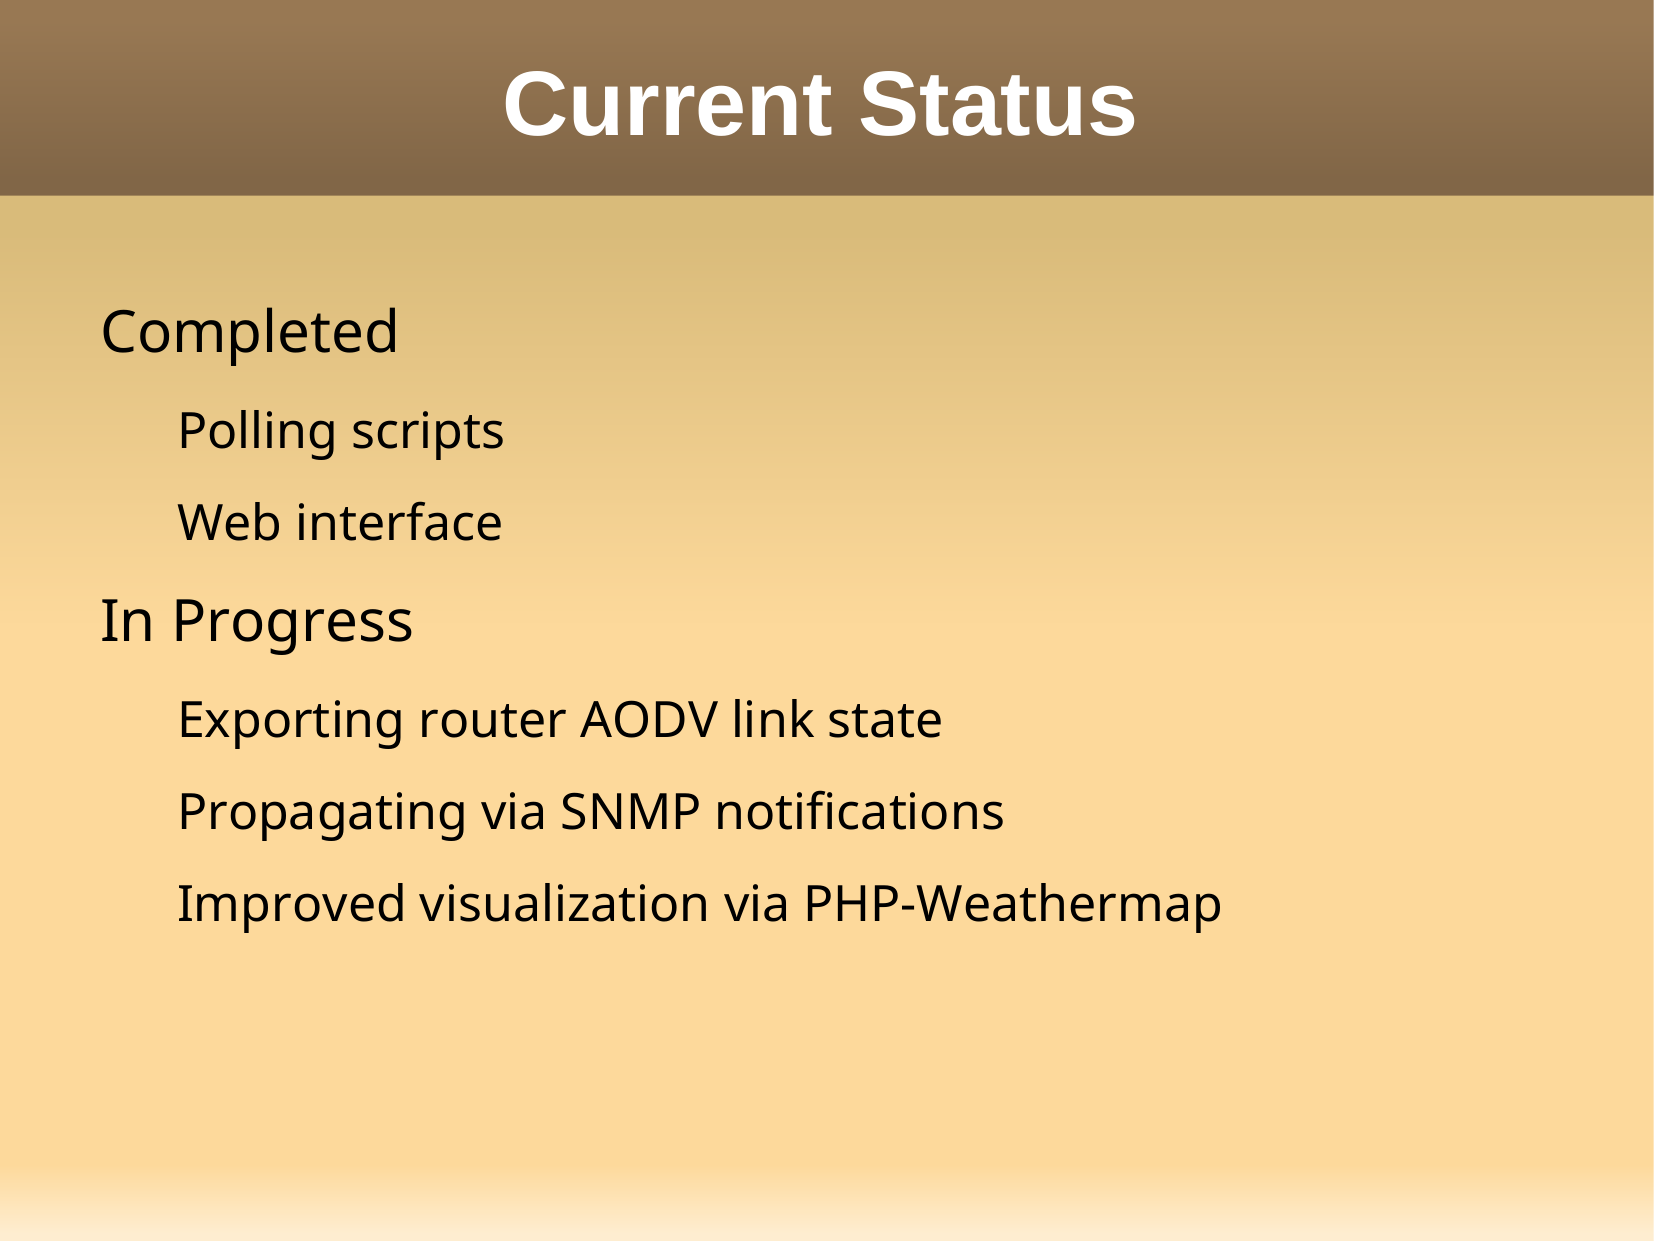

# Current Status
Completed
Polling scripts
Web interface
In Progress
Exporting router AODV link state
Propagating via SNMP notifications
Improved visualization via PHP-Weathermap